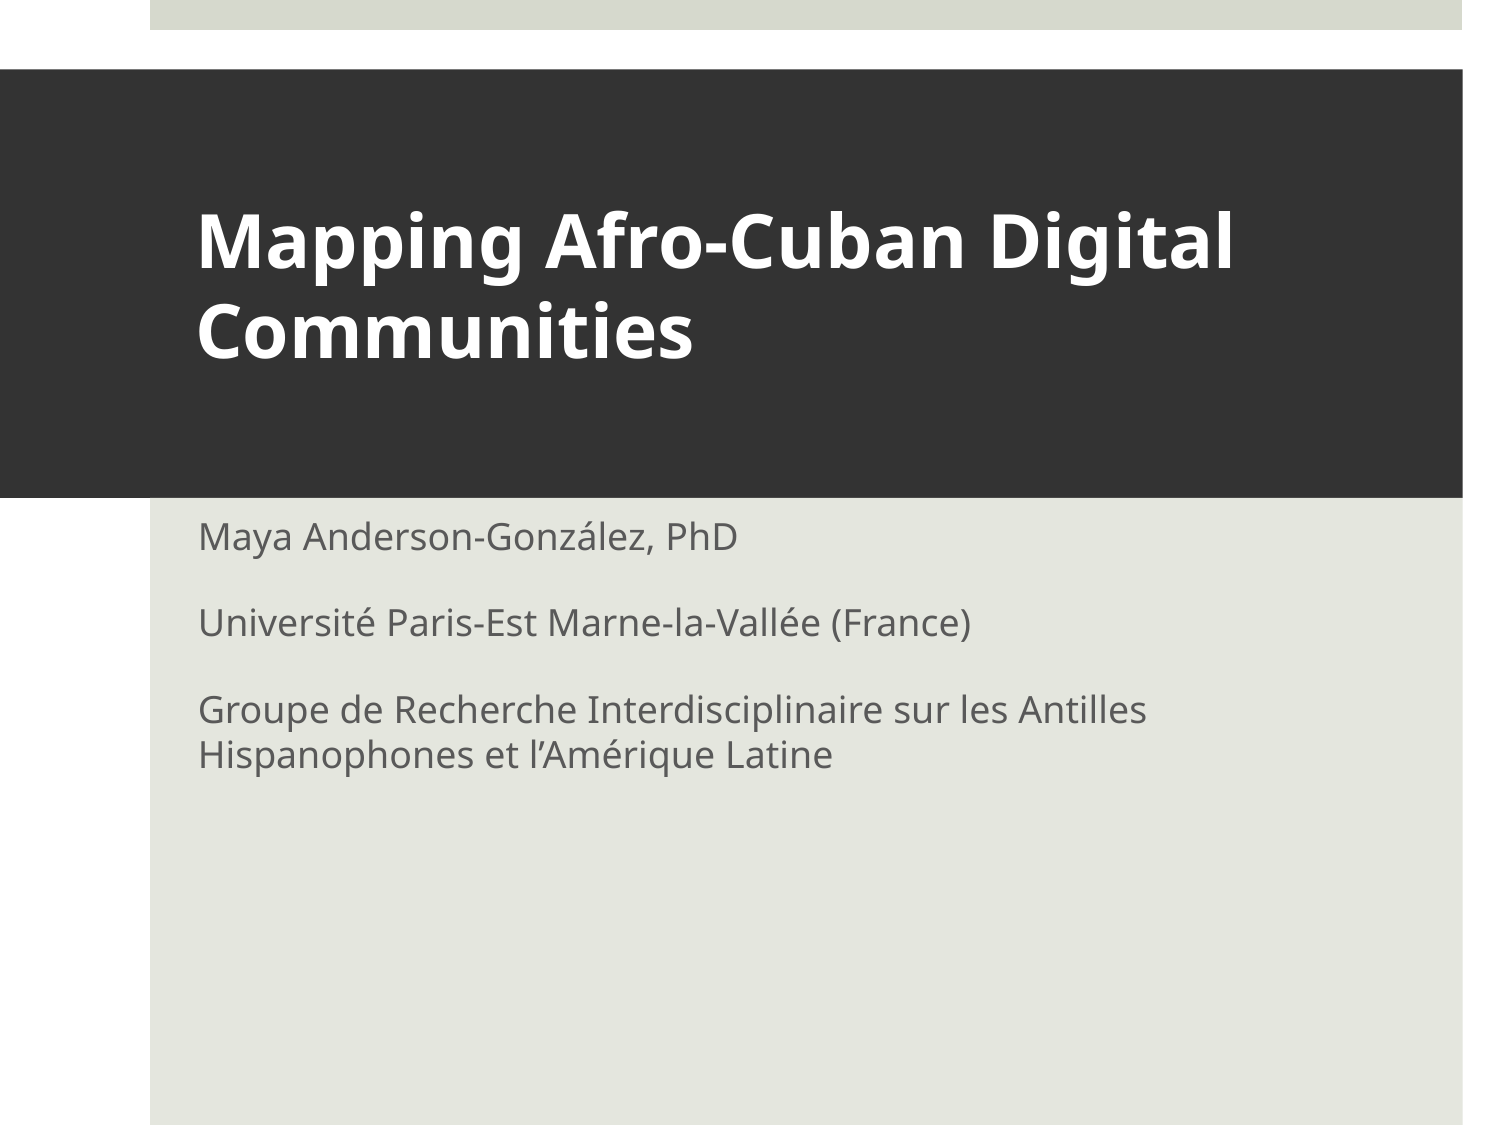

# Mapping Afro-Cuban Digital Communities
Maya Anderson-González, PhD
Université Paris-Est Marne-la-Vallée (France)
Groupe de Recherche Interdisciplinaire sur les Antilles Hispanophones et l’Amérique Latine